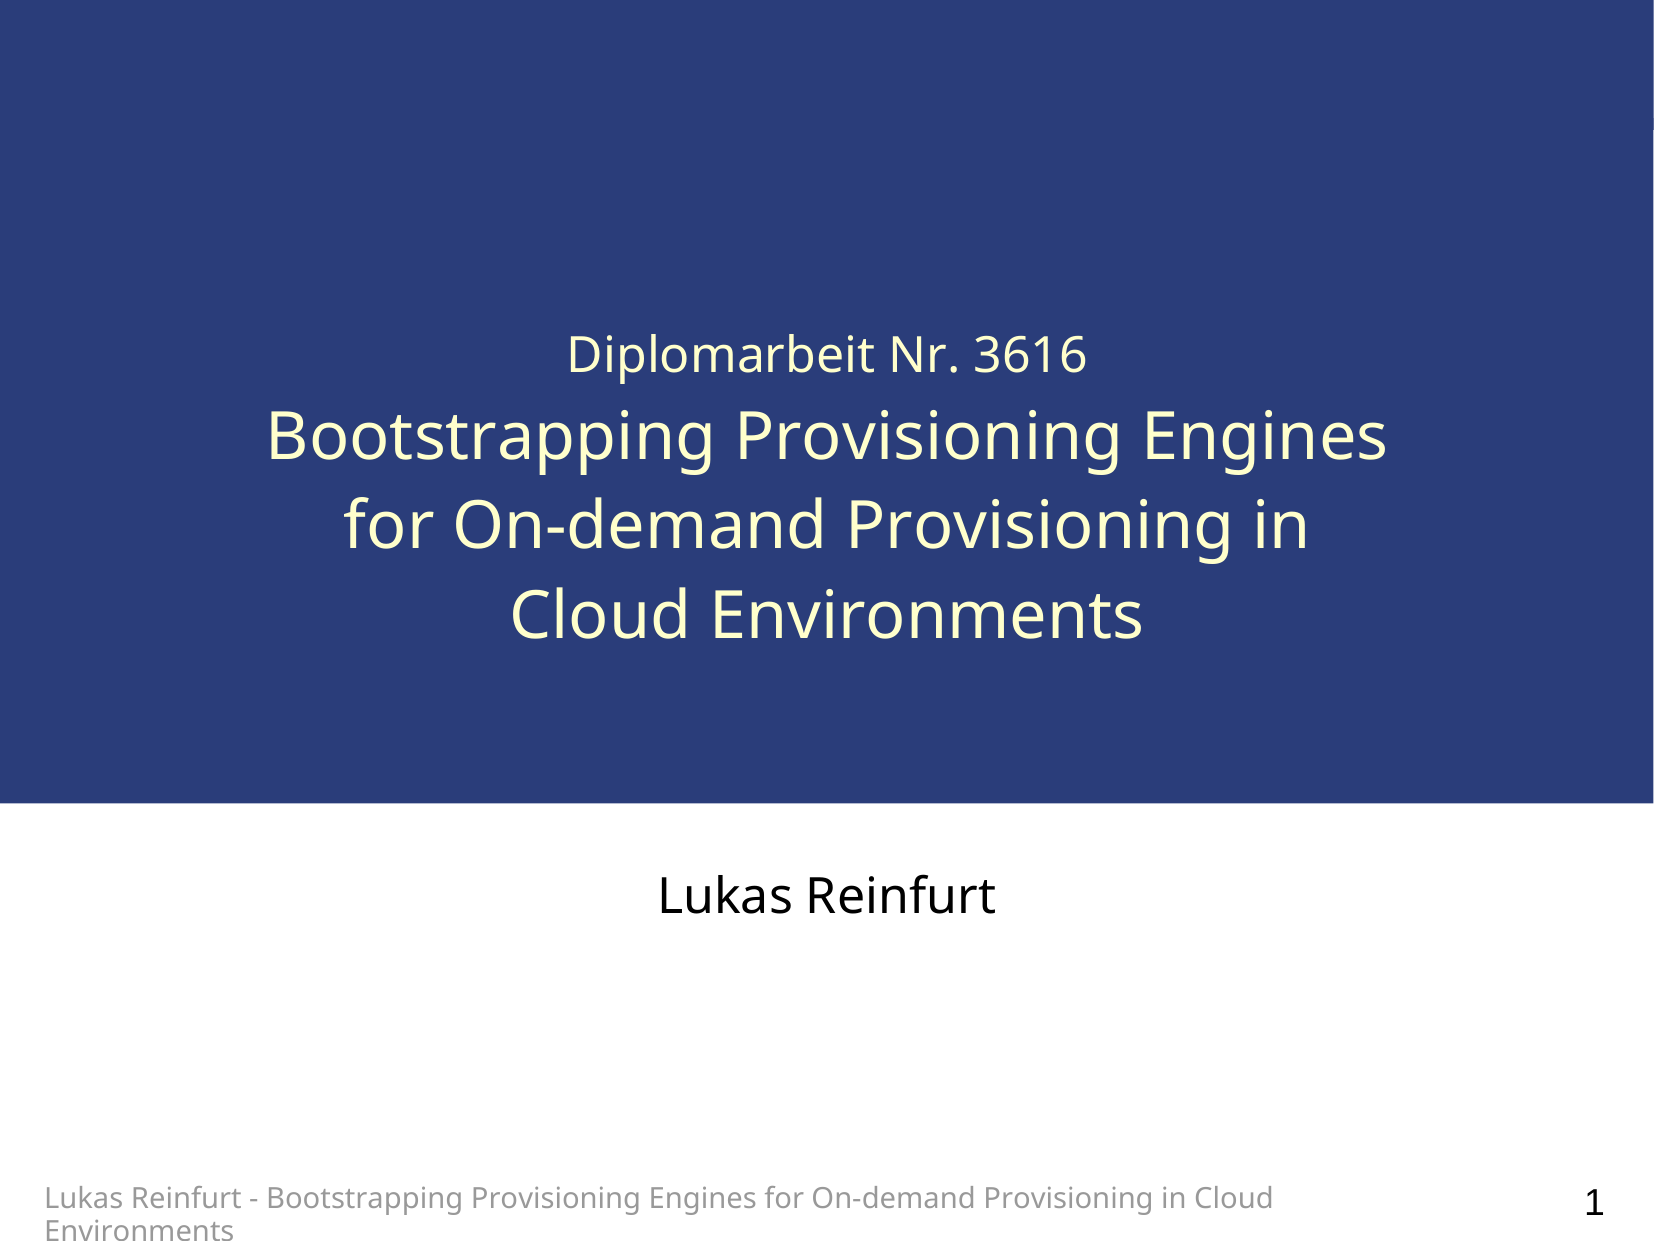

#
Diplomarbeit Nr. 3616
Bootstrapping Provisioning Engines
for On-demand Provisioning in
Cloud Environments
Lukas Reinfurt